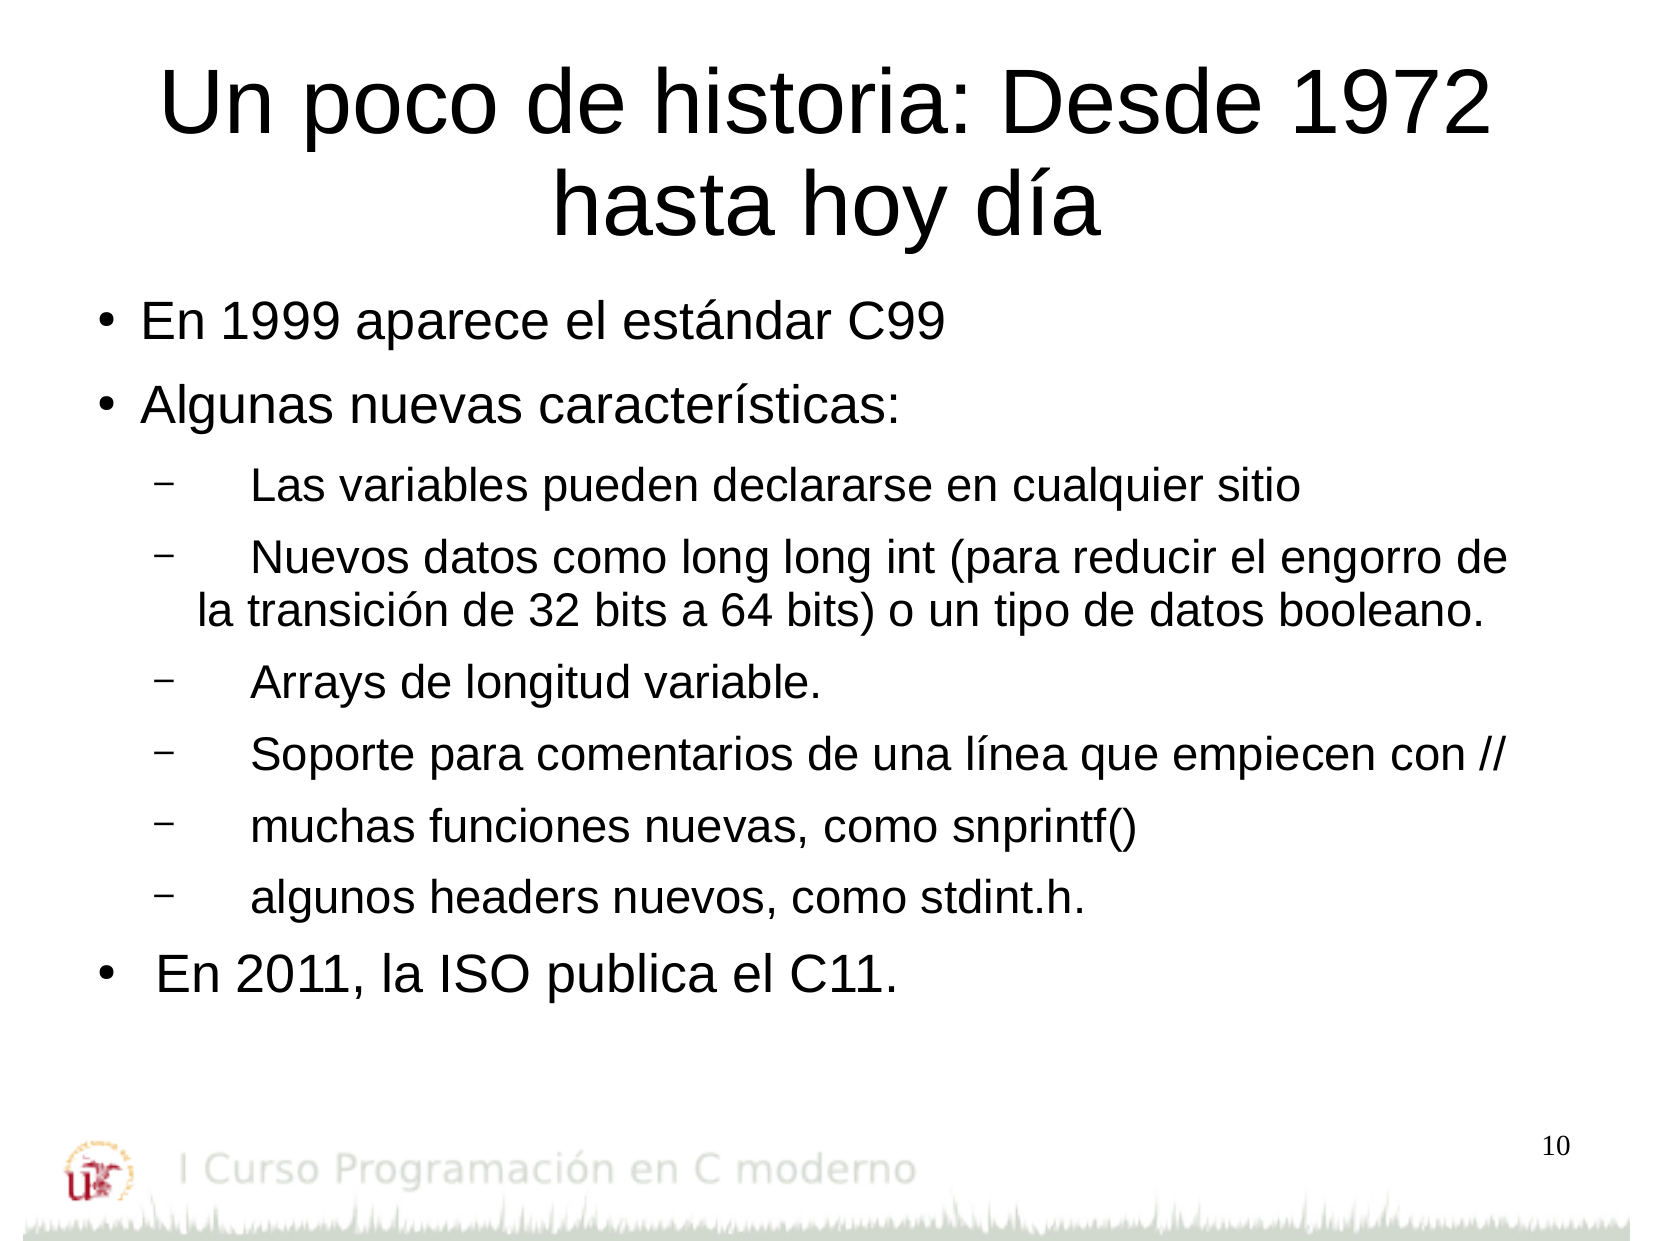

# Un poco de historia: Desde 1972 hasta hoy día
En 1999 aparece el estándar C99
Algunas nuevas características:
 Las variables pueden declararse en cualquier sitio
 Nuevos datos como long long int (para reducir el engorro de la transición de 32 bits a 64 bits) o un tipo de datos booleano.
 Arrays de longitud variable.
 Soporte para comentarios de una línea que empiecen con //
 muchas funciones nuevas, como snprintf()
 algunos headers nuevos, como stdint.h.
 En 2011, la ISO publica el C11.
10